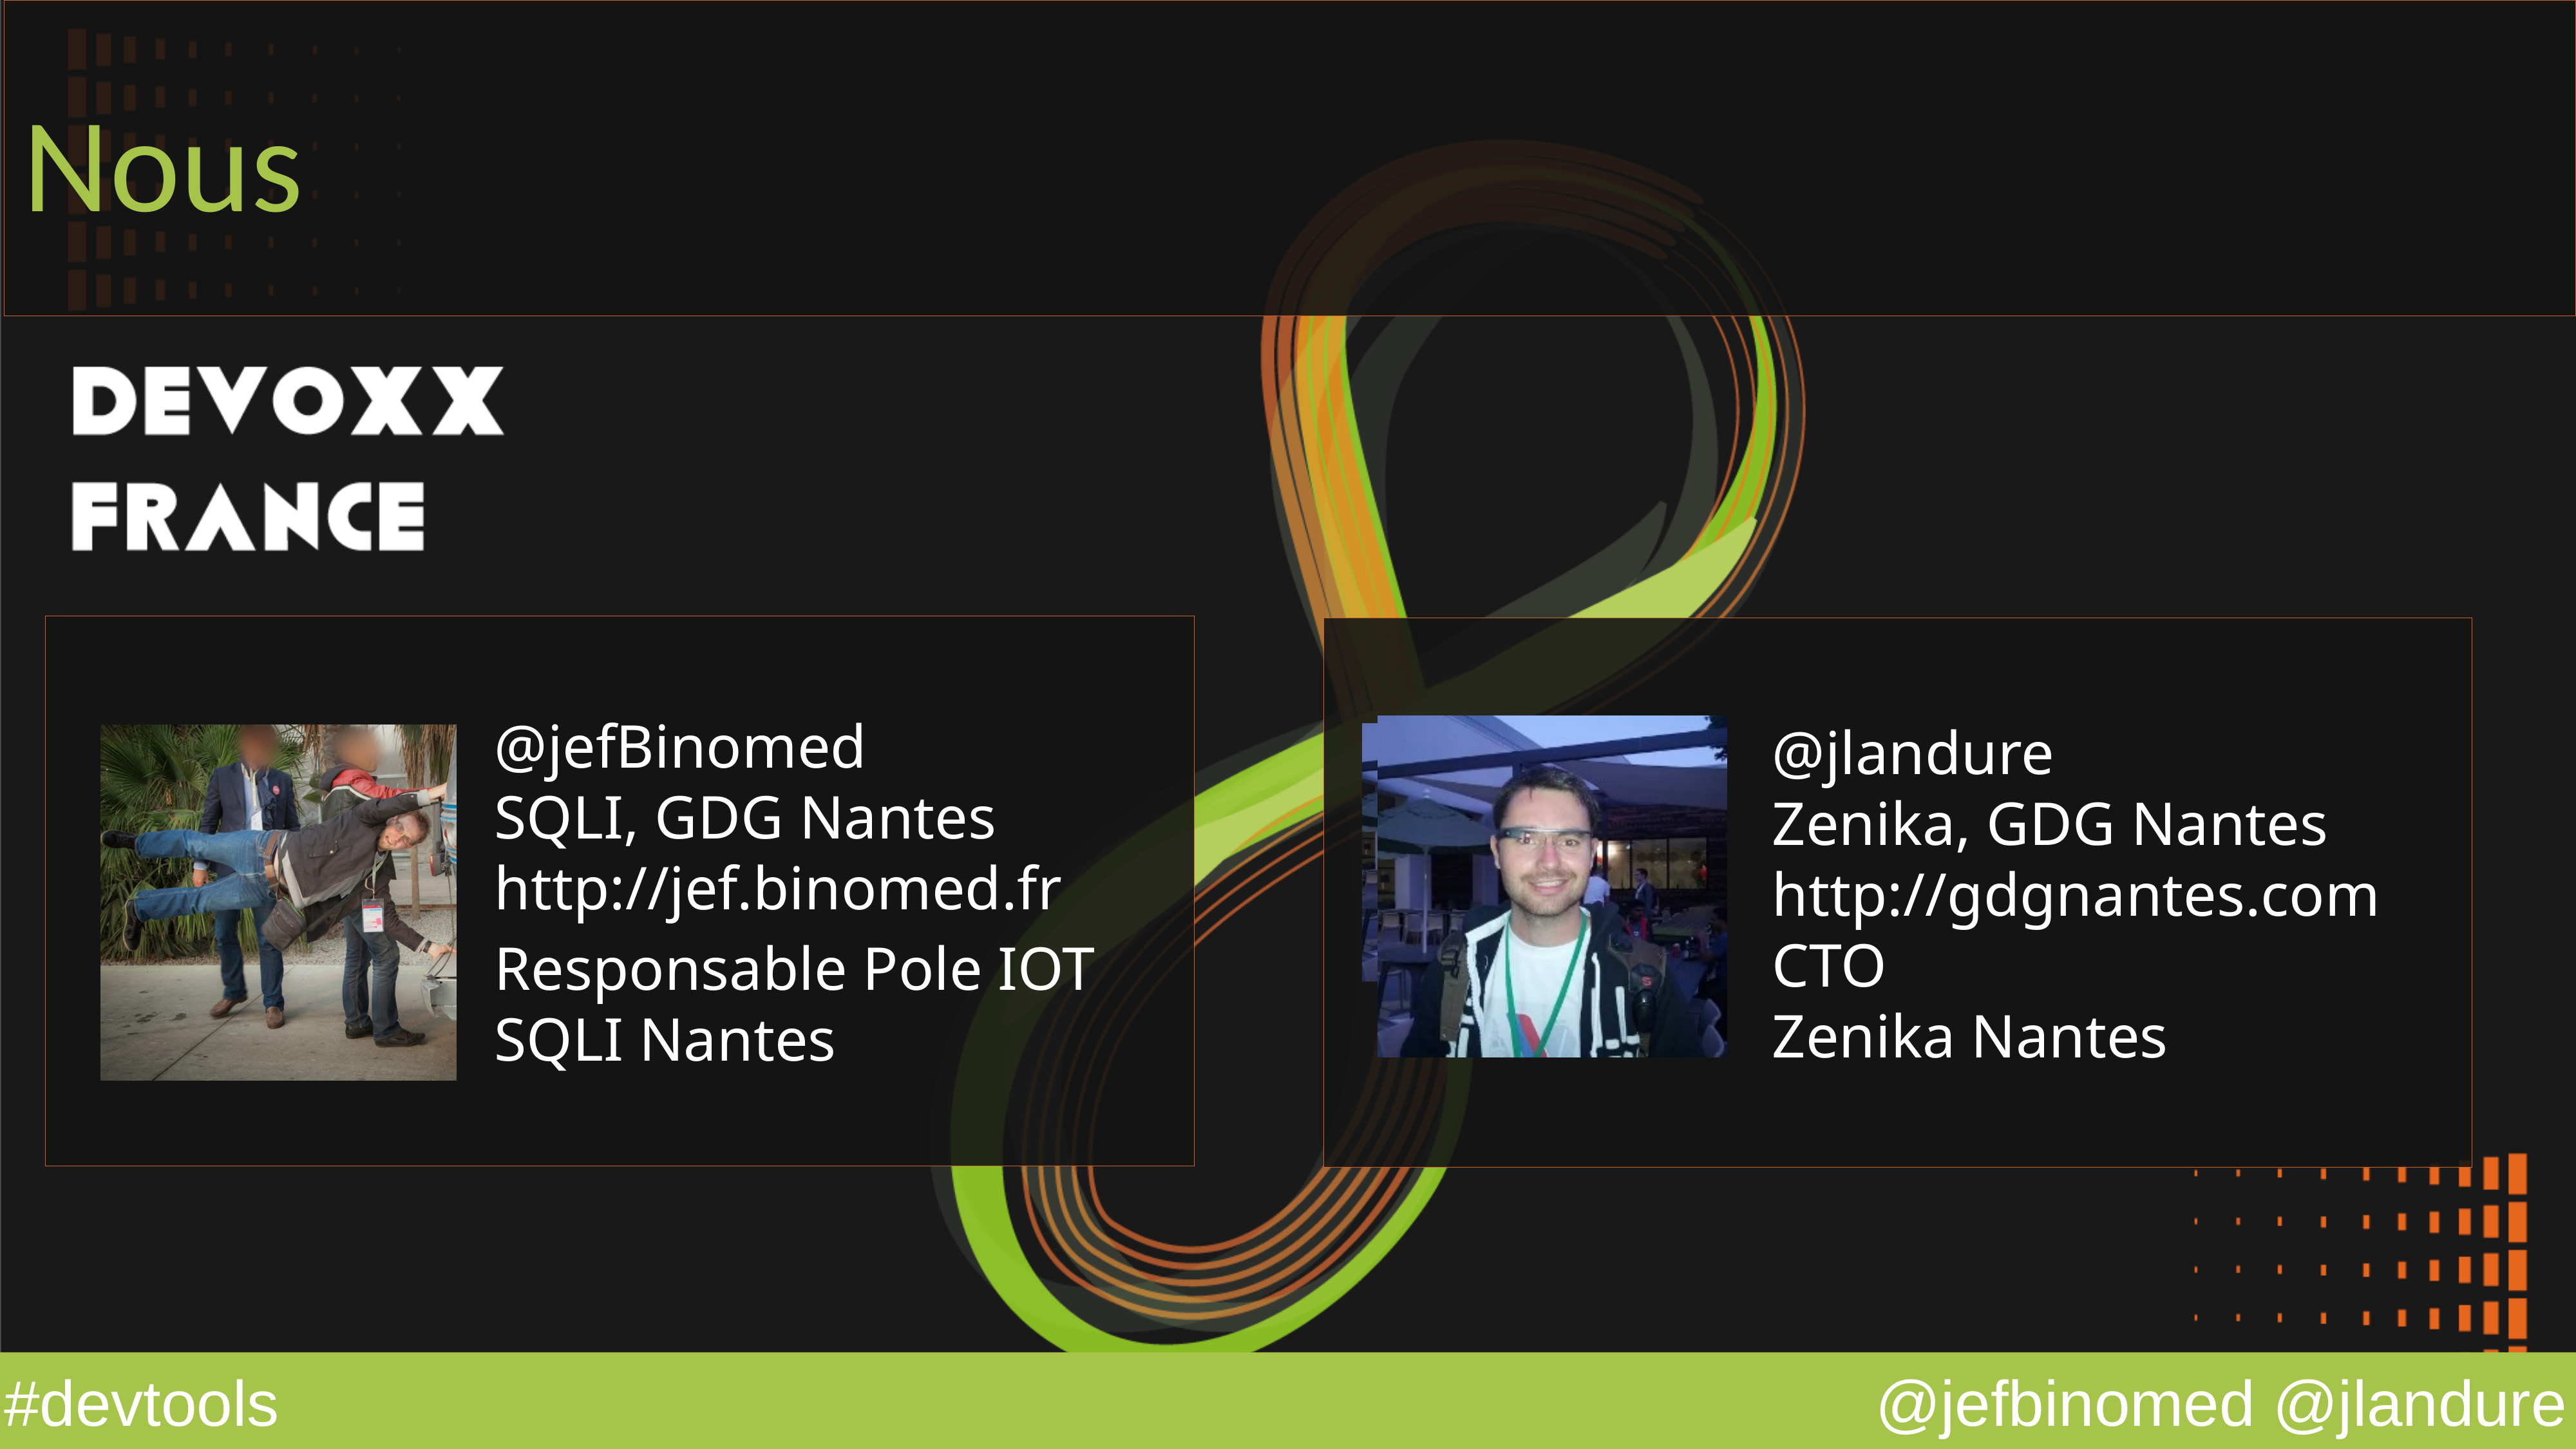

# Nous
@jefBinomed
SQLI, GDG Nantes
http://jef.binomed.fr
Responsable Pole IOT SQLI Nantes
@jlandure
Zenika, GDG Nantes
http://gdgnantes.com
CTO
Zenika Nantes